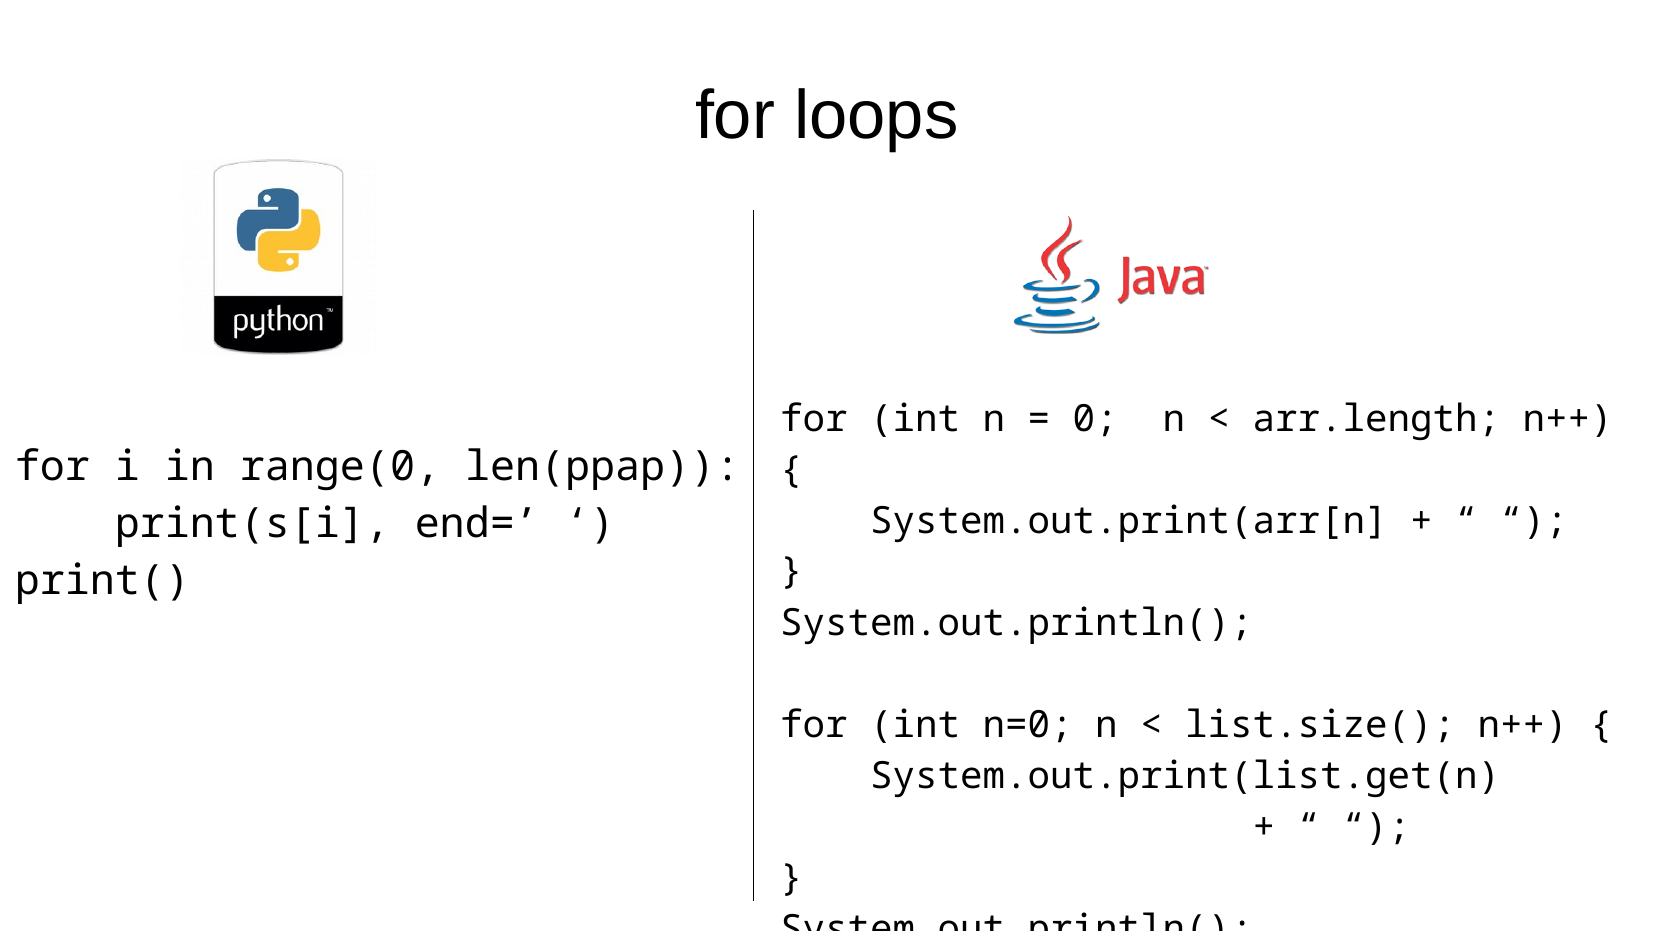

# for loops
for (int n = 0; n < arr.length; n++)
{
 System.out.print(arr[n] + “ “);
}
System.out.println();
for (int n=0; n < list.size(); n++) {
 System.out.print(list.get(n)
 + “ “);
}
System.out.println();
for i in range(0, len(ppap)):
 print(s[i], end=’ ‘)
print()